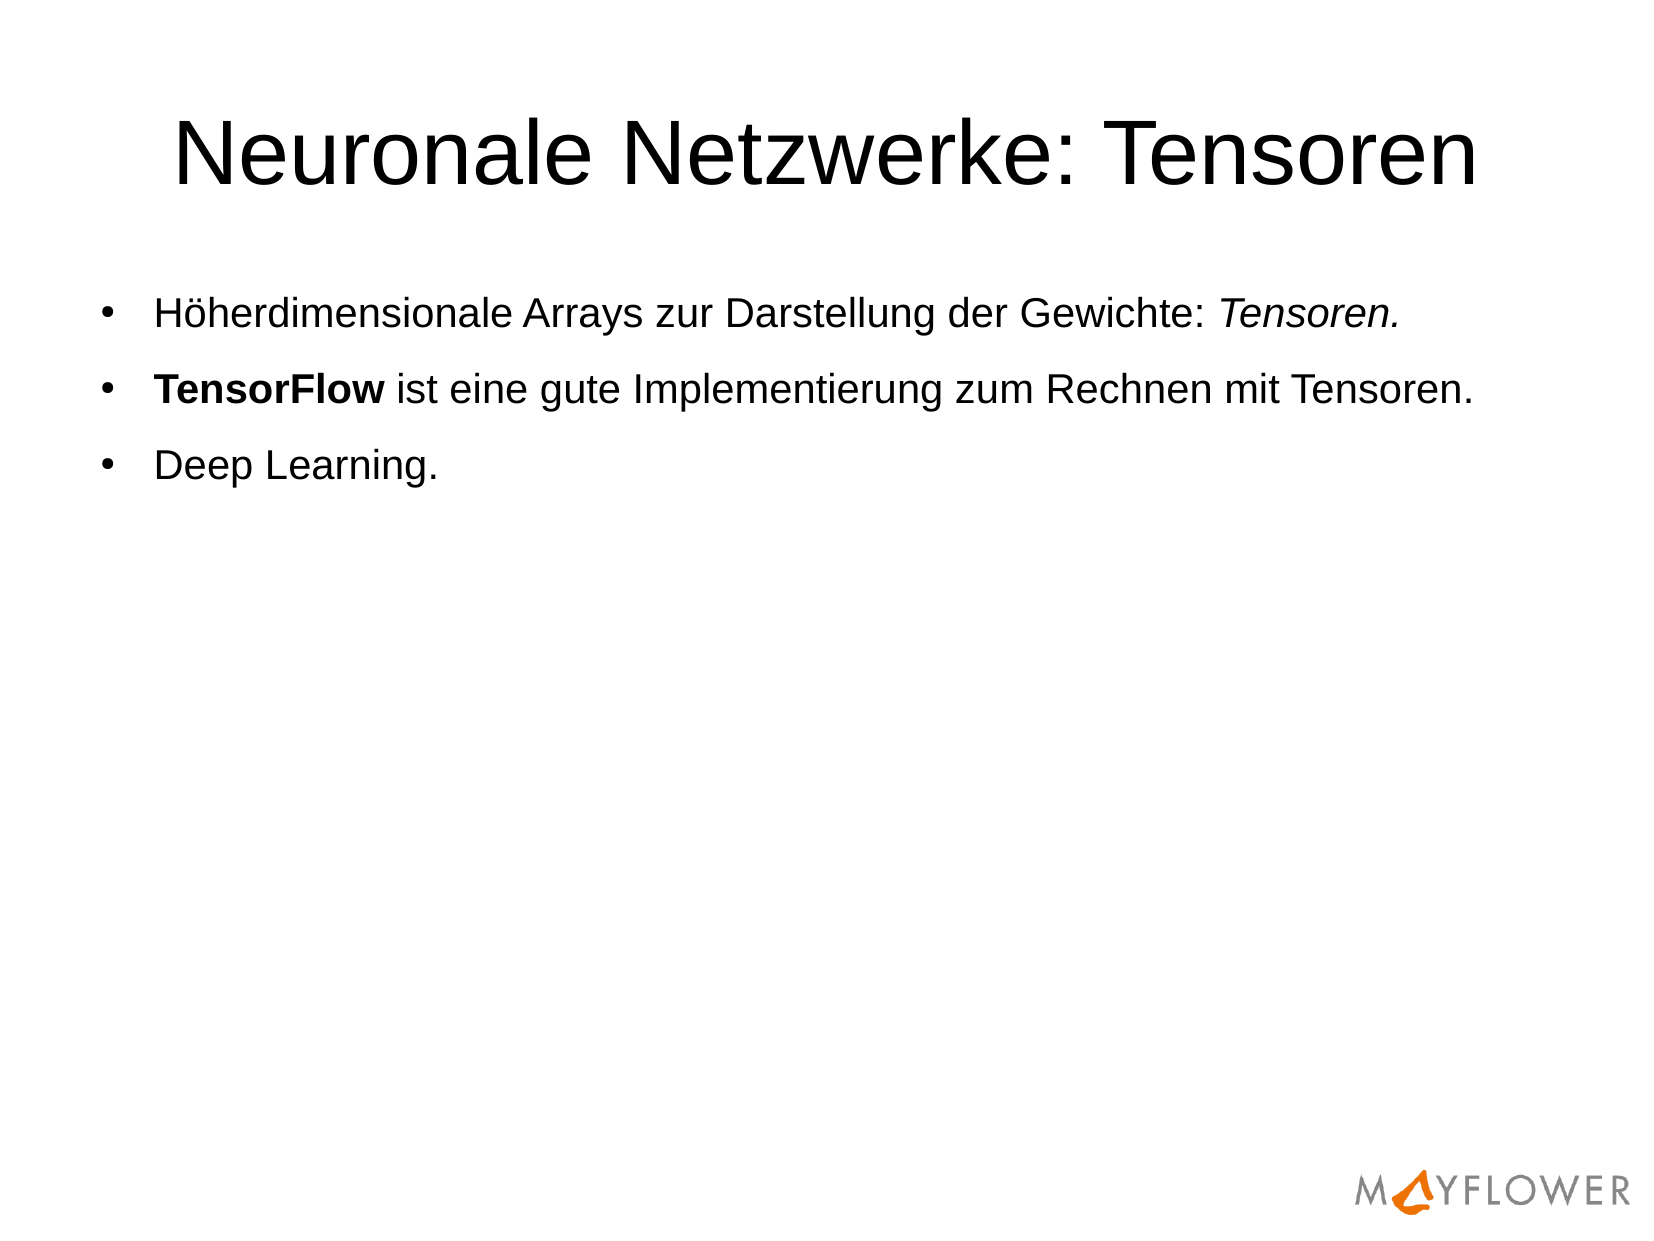

# Neuronale Netzwerke: Tensoren
Höherdimensionale Arrays zur Darstellung der Gewichte: Tensoren.
TensorFlow ist eine gute Implementierung zum Rechnen mit Tensoren.
Deep Learning.